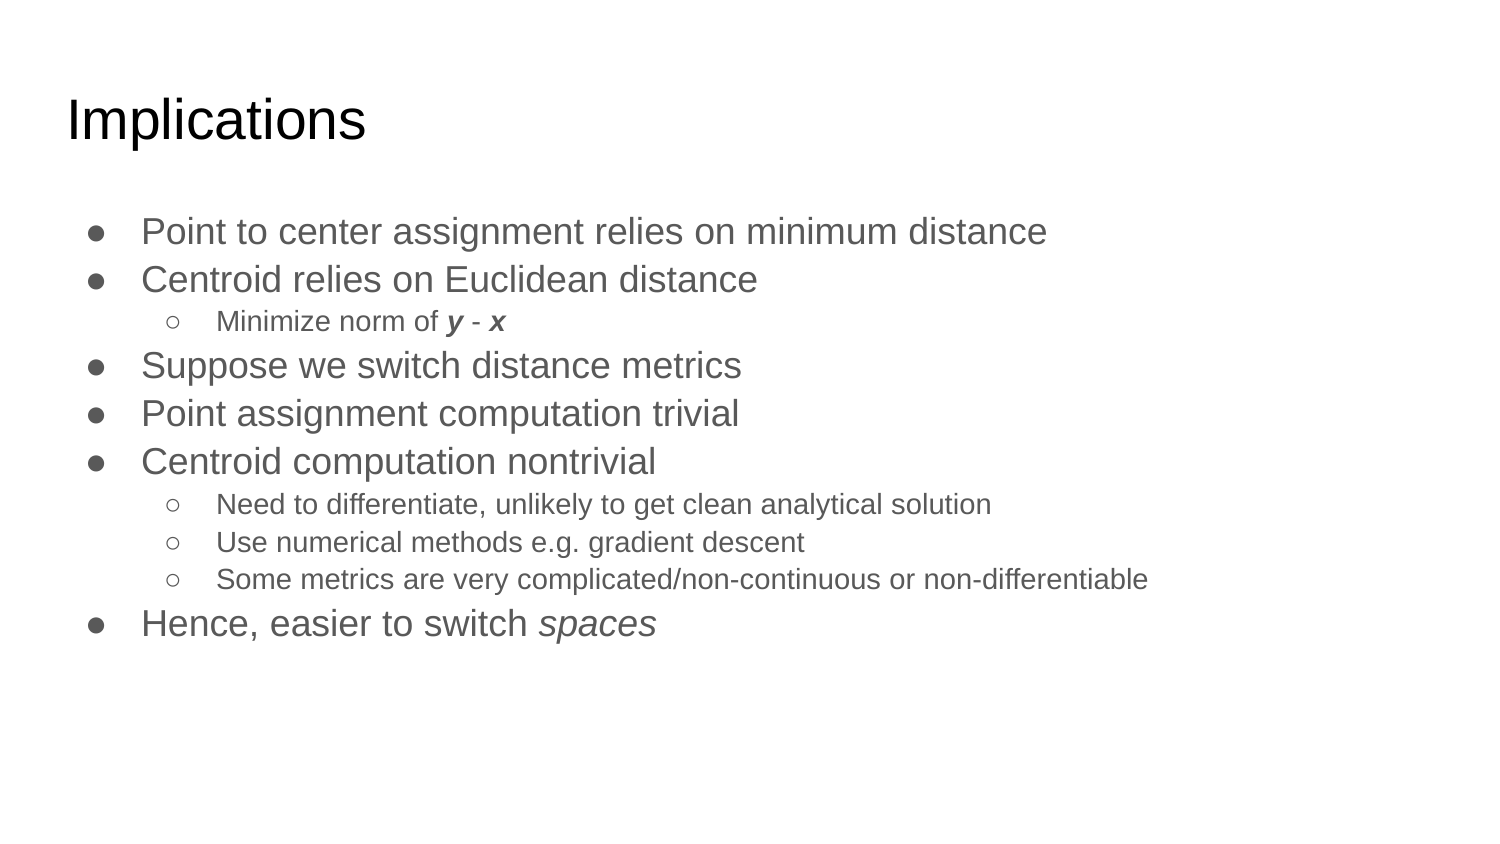

# Implications
Point to center assignment relies on minimum distance
Centroid relies on Euclidean distance
Minimize norm of y - x
Suppose we switch distance metrics
Point assignment computation trivial
Centroid computation nontrivial
Need to differentiate, unlikely to get clean analytical solution
Use numerical methods e.g. gradient descent
Some metrics are very complicated/non-continuous or non-differentiable
Hence, easier to switch spaces